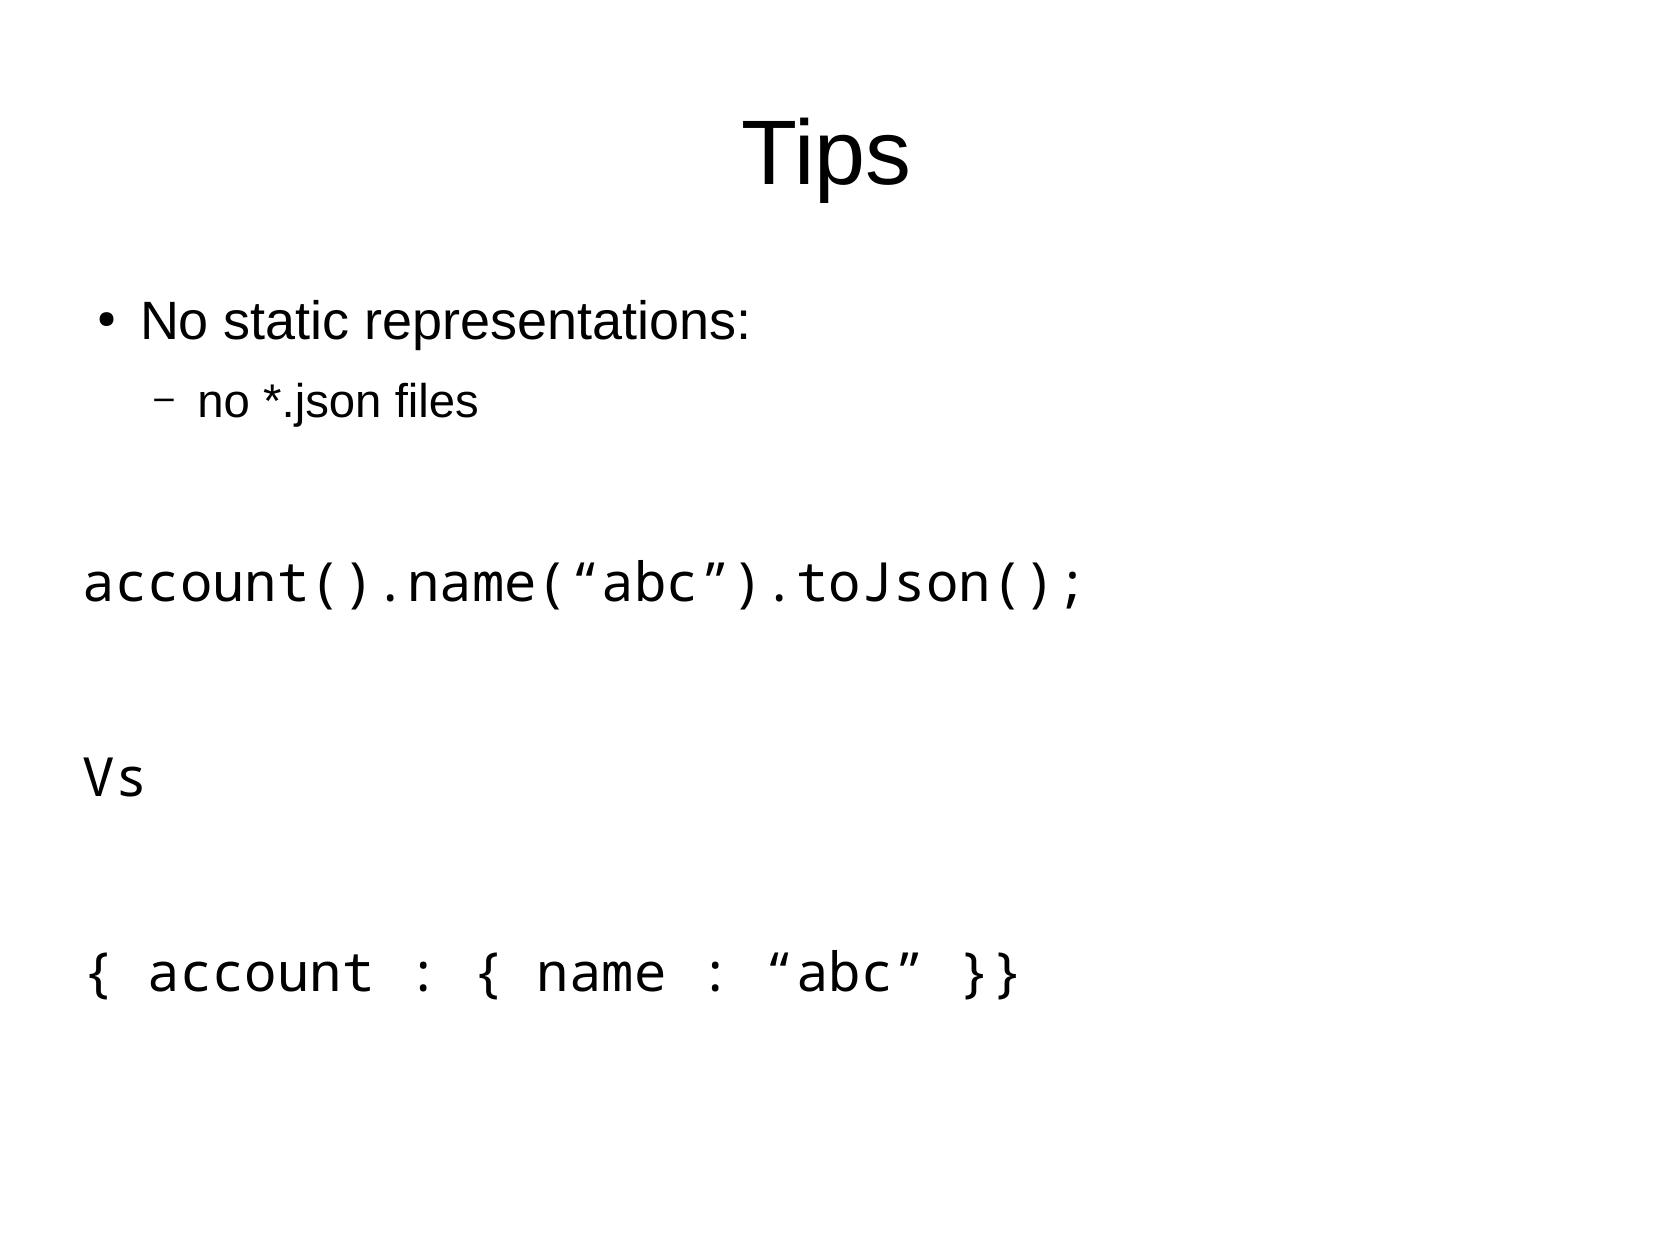

# Tips
No static representations:
no *.json files
account().name(“abc”).toJson();
Vs
{ account : { name : “abc” }}